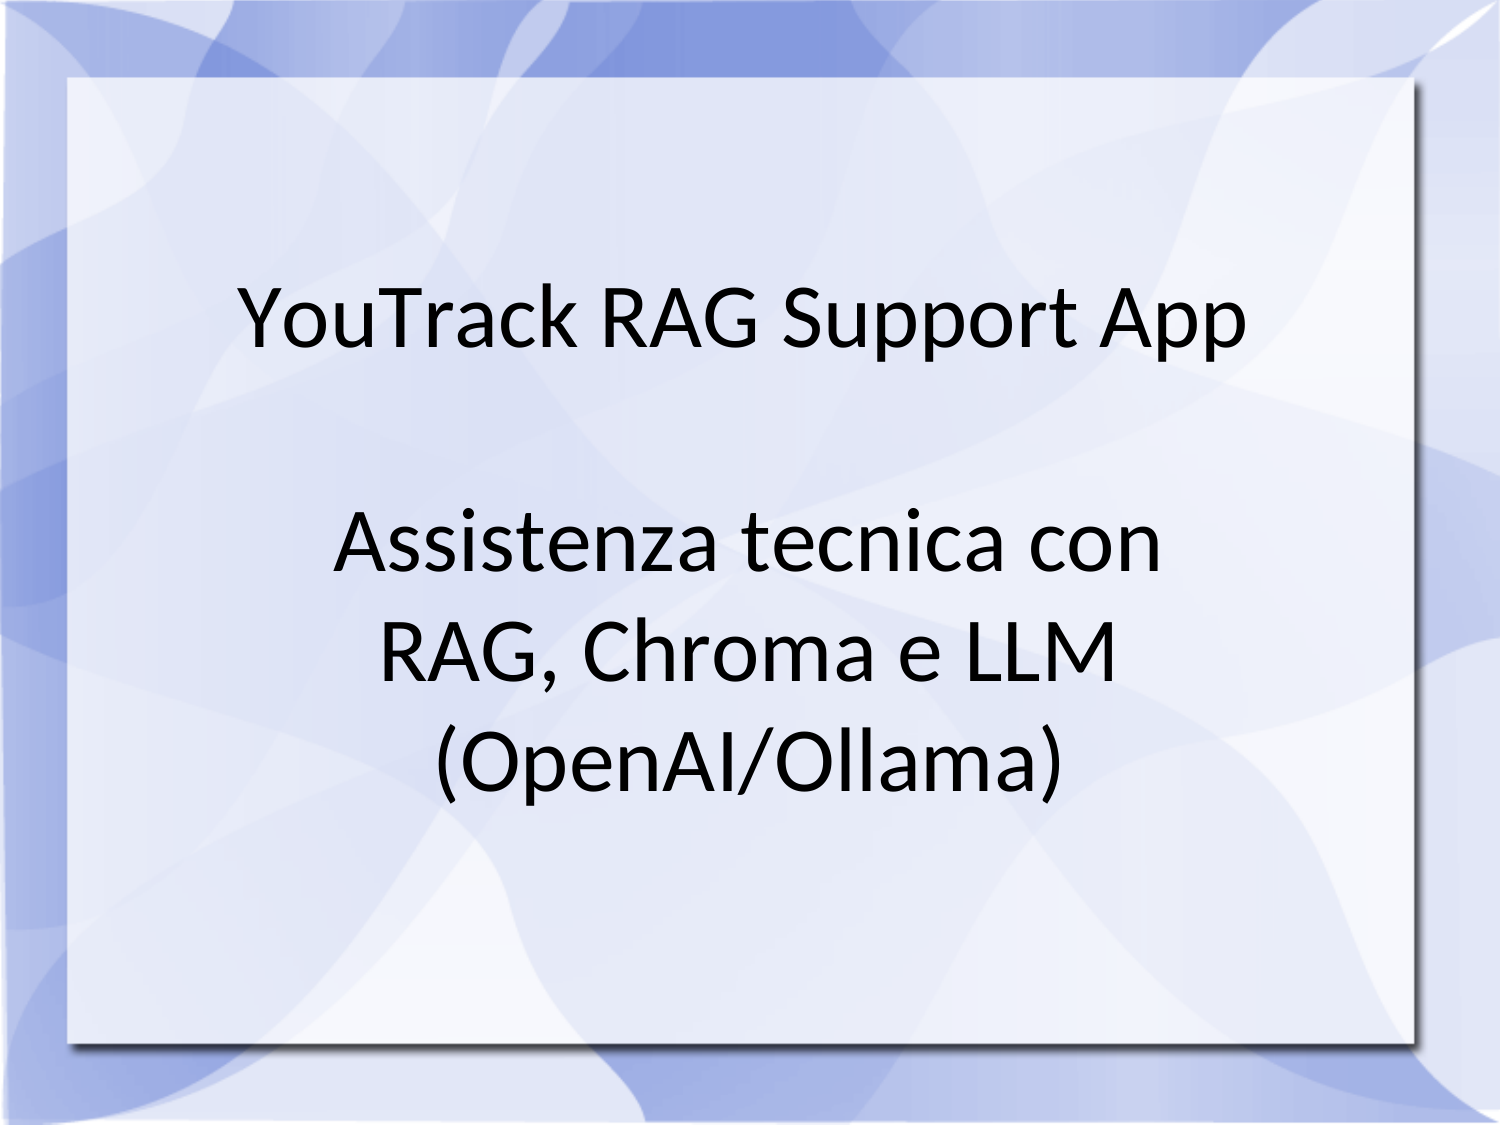

# YouTrack RAG Support App
Assistenza tecnica con RAG, Chroma e LLM (OpenAI/Ollama)